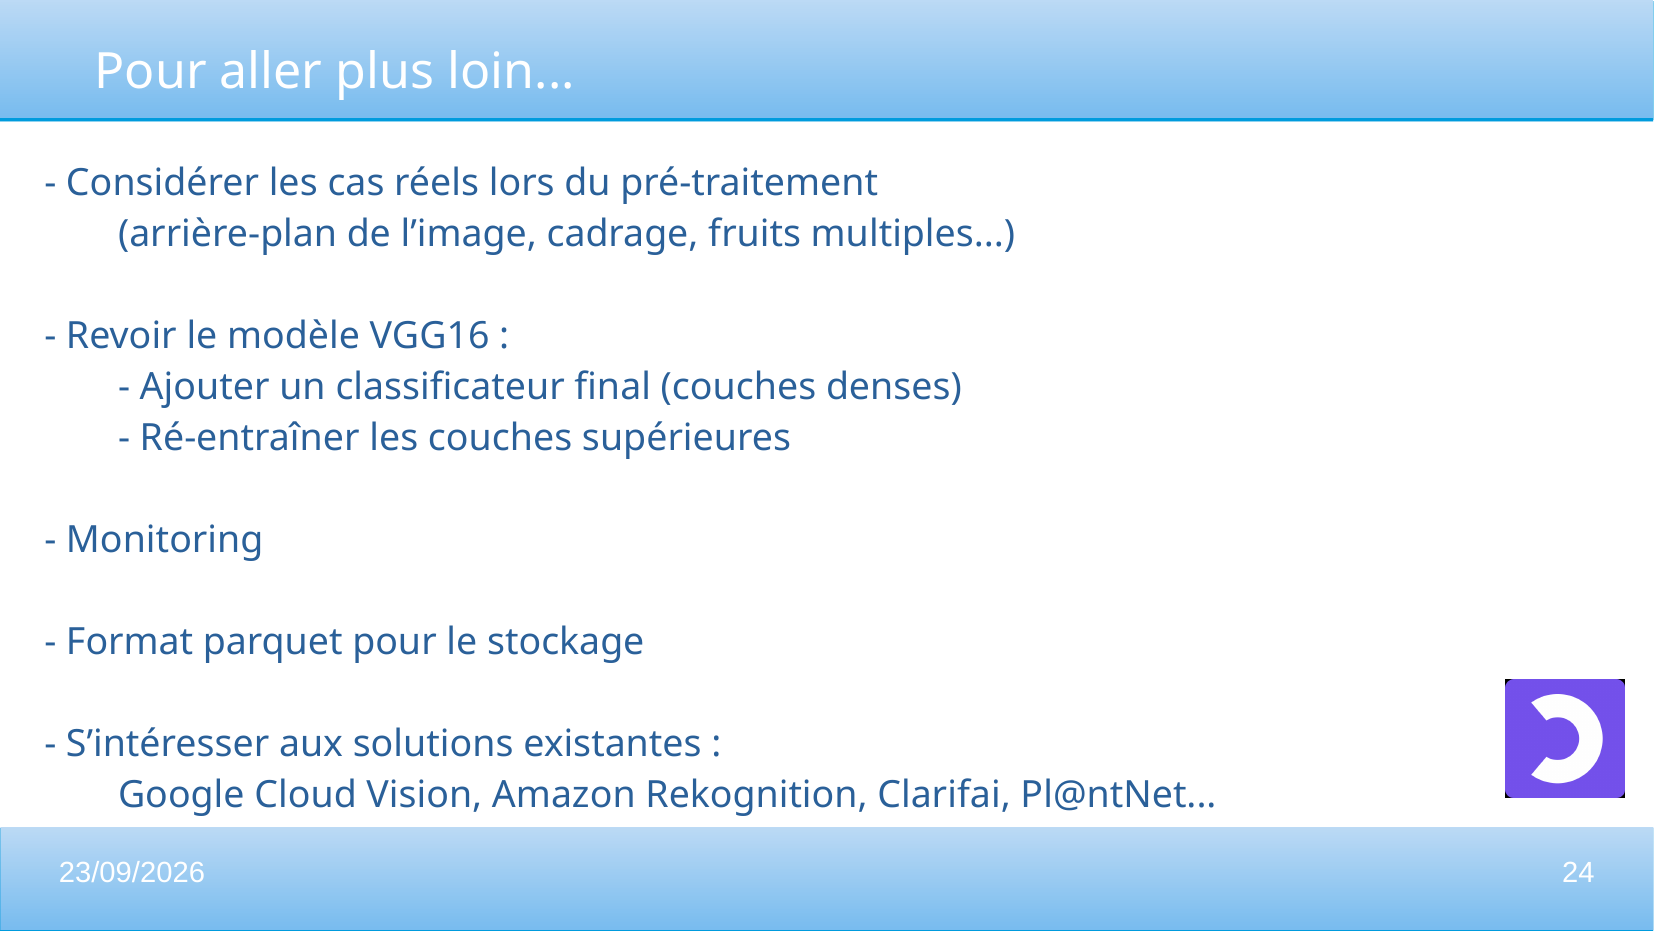

# Pour aller plus loin...
- Considérer les cas réels lors du pré-traitement
	(arrière-plan de l’image, cadrage, fruits multiples...)
- Revoir le modèle VGG16 :
	- Ajouter un classificateur final (couches denses)
	- Ré-entraîner les couches supérieures
- Monitoring
- Format parquet pour le stockage
- S’intéresser aux solutions existantes :
	Google Cloud Vision, Amazon Rekognition, Clarifai, Pl@ntNet...
- comparer les prix par régions
- utiliser la tarification « spot »
(utilisation selon disponibilité)
- rapprocher les données du cluster
24